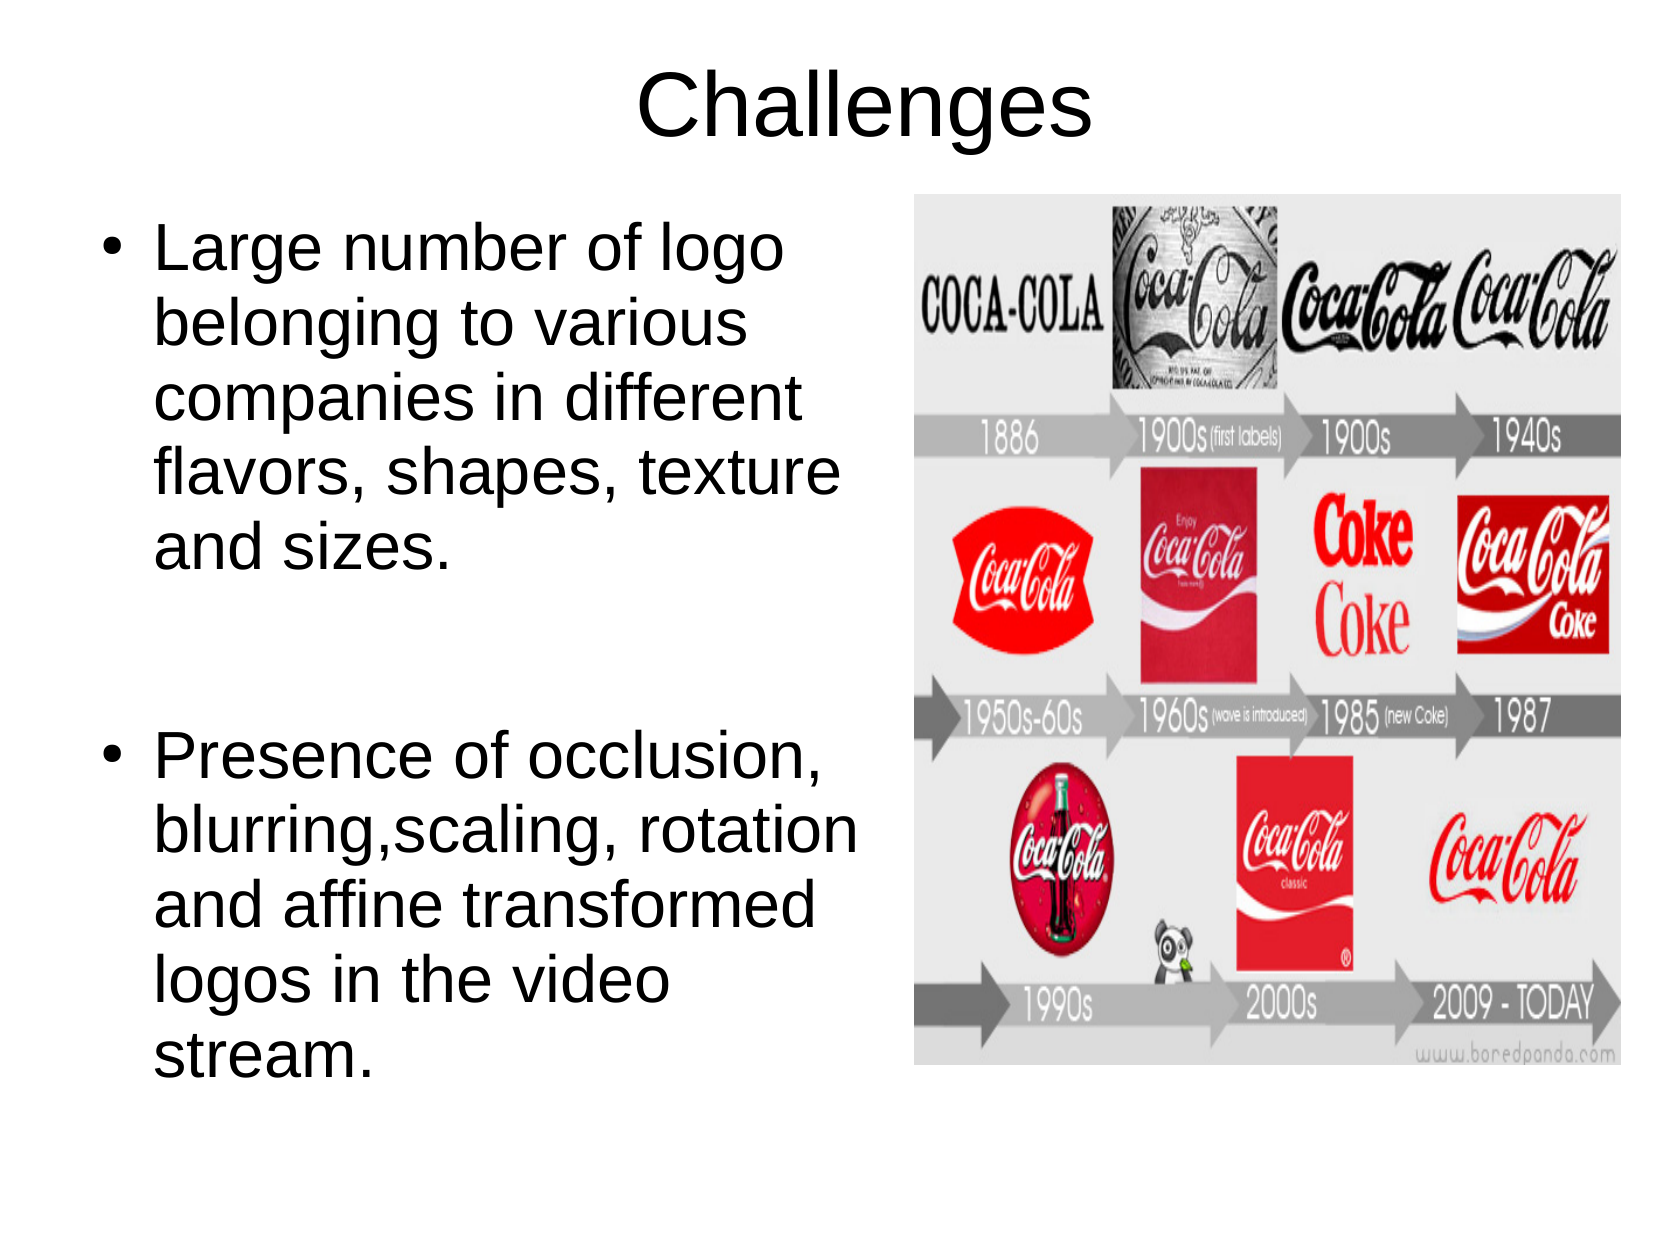

# Challenges
Large number of logo belonging to various companies in different flavors, shapes, texture and sizes.
Presence of occlusion, blurring,scaling, rotation and affine transformed logos in the video stream.